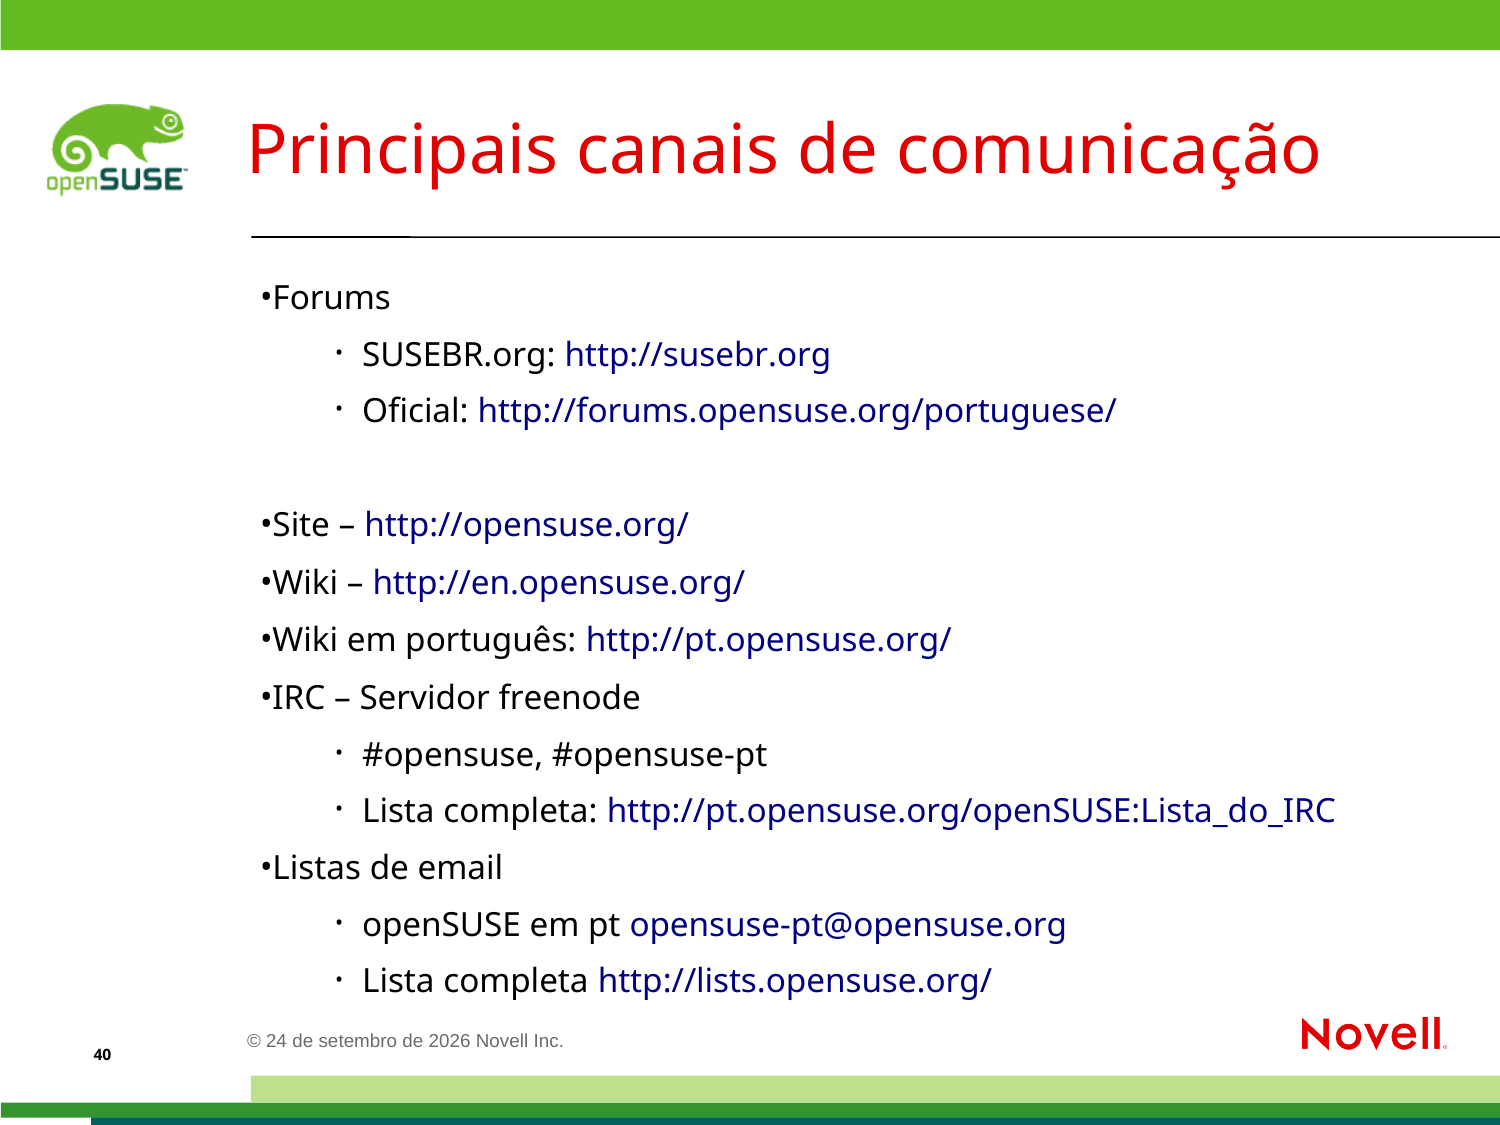

# Principais canais de comunicação
Forums
SUSEBR.org: http://susebr.org
Oficial: http://forums.opensuse.org/portuguese/
Site – http://opensuse.org/
Wiki – http://en.opensuse.org/
Wiki em português: http://pt.opensuse.org/
IRC – Servidor freenode
#opensuse, #opensuse-pt
Lista completa: http://pt.opensuse.org/openSUSE:Lista_do_IRC
Listas de email
openSUSE em pt opensuse-pt@opensuse.org
Lista completa http://lists.opensuse.org/